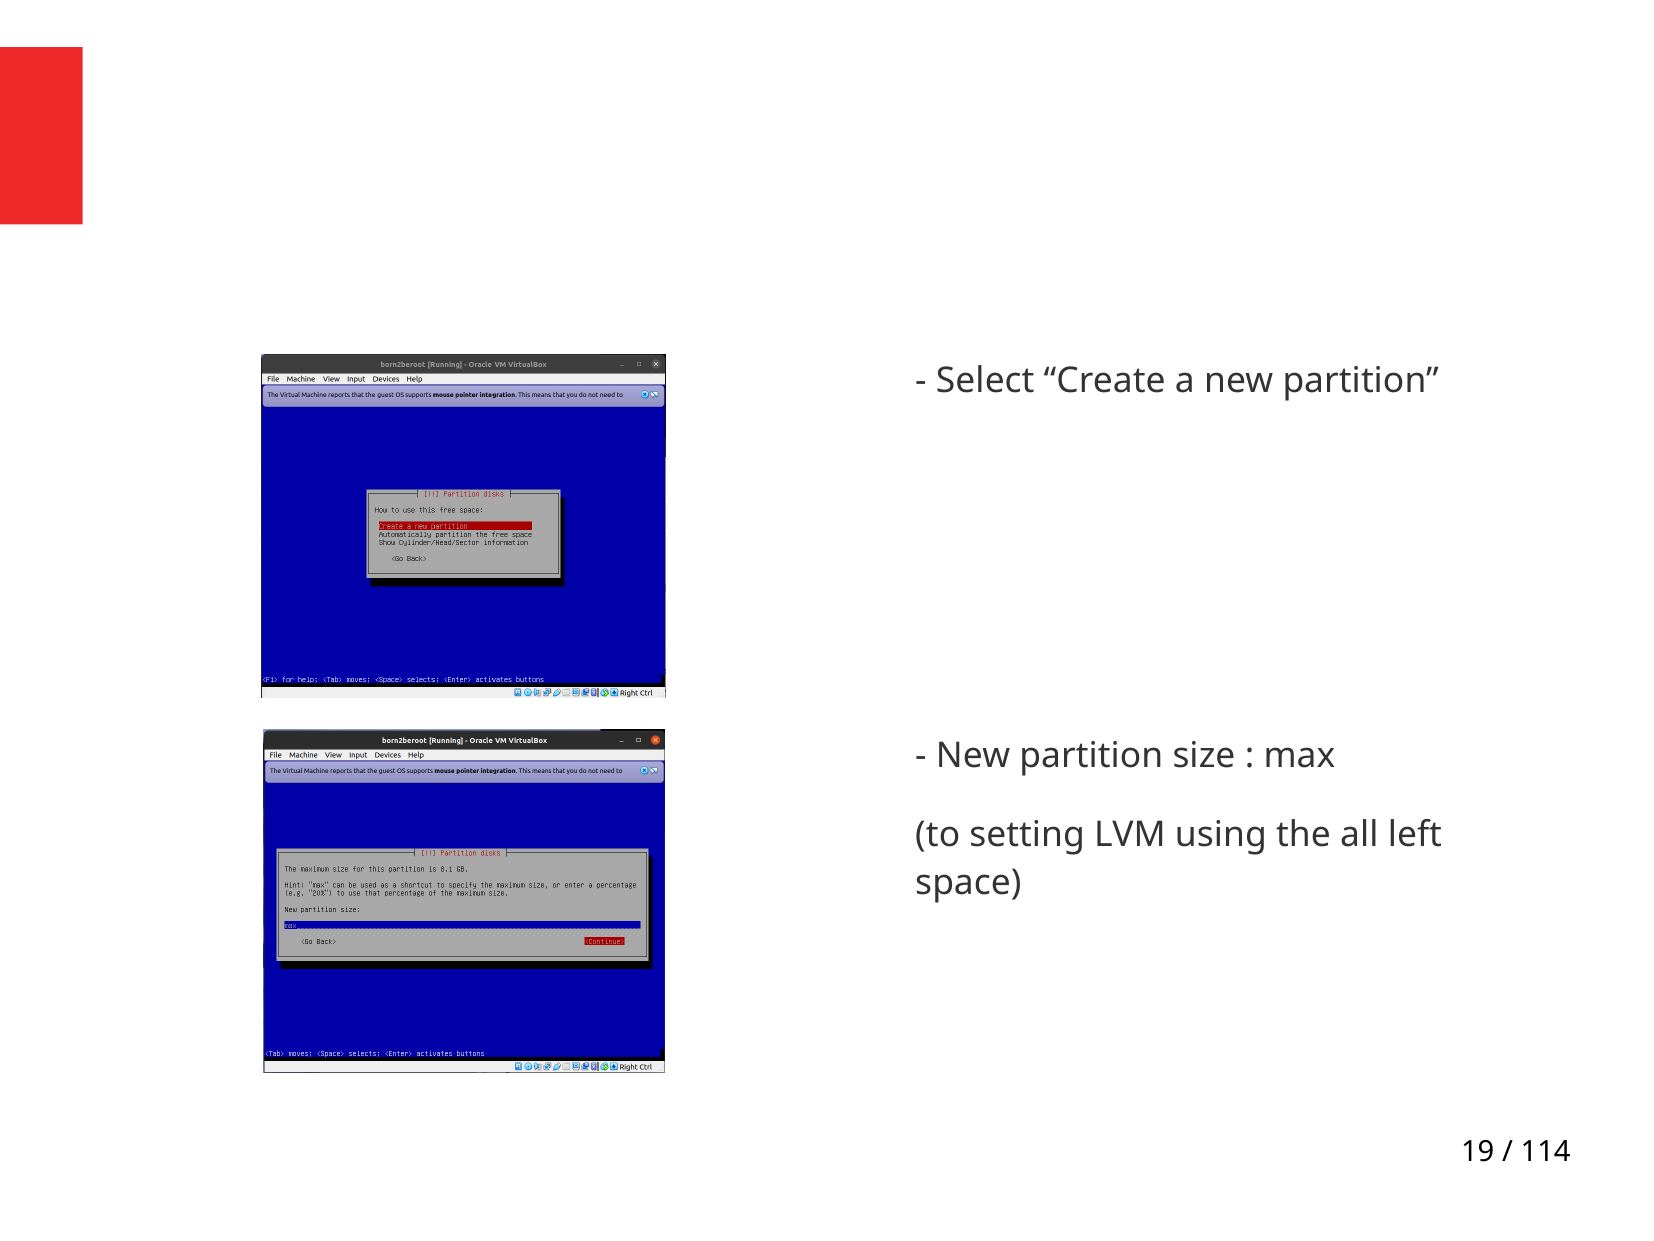

# - Select “Create a new partition”
- New partition size : max
(to setting LVM using the all left space)
19